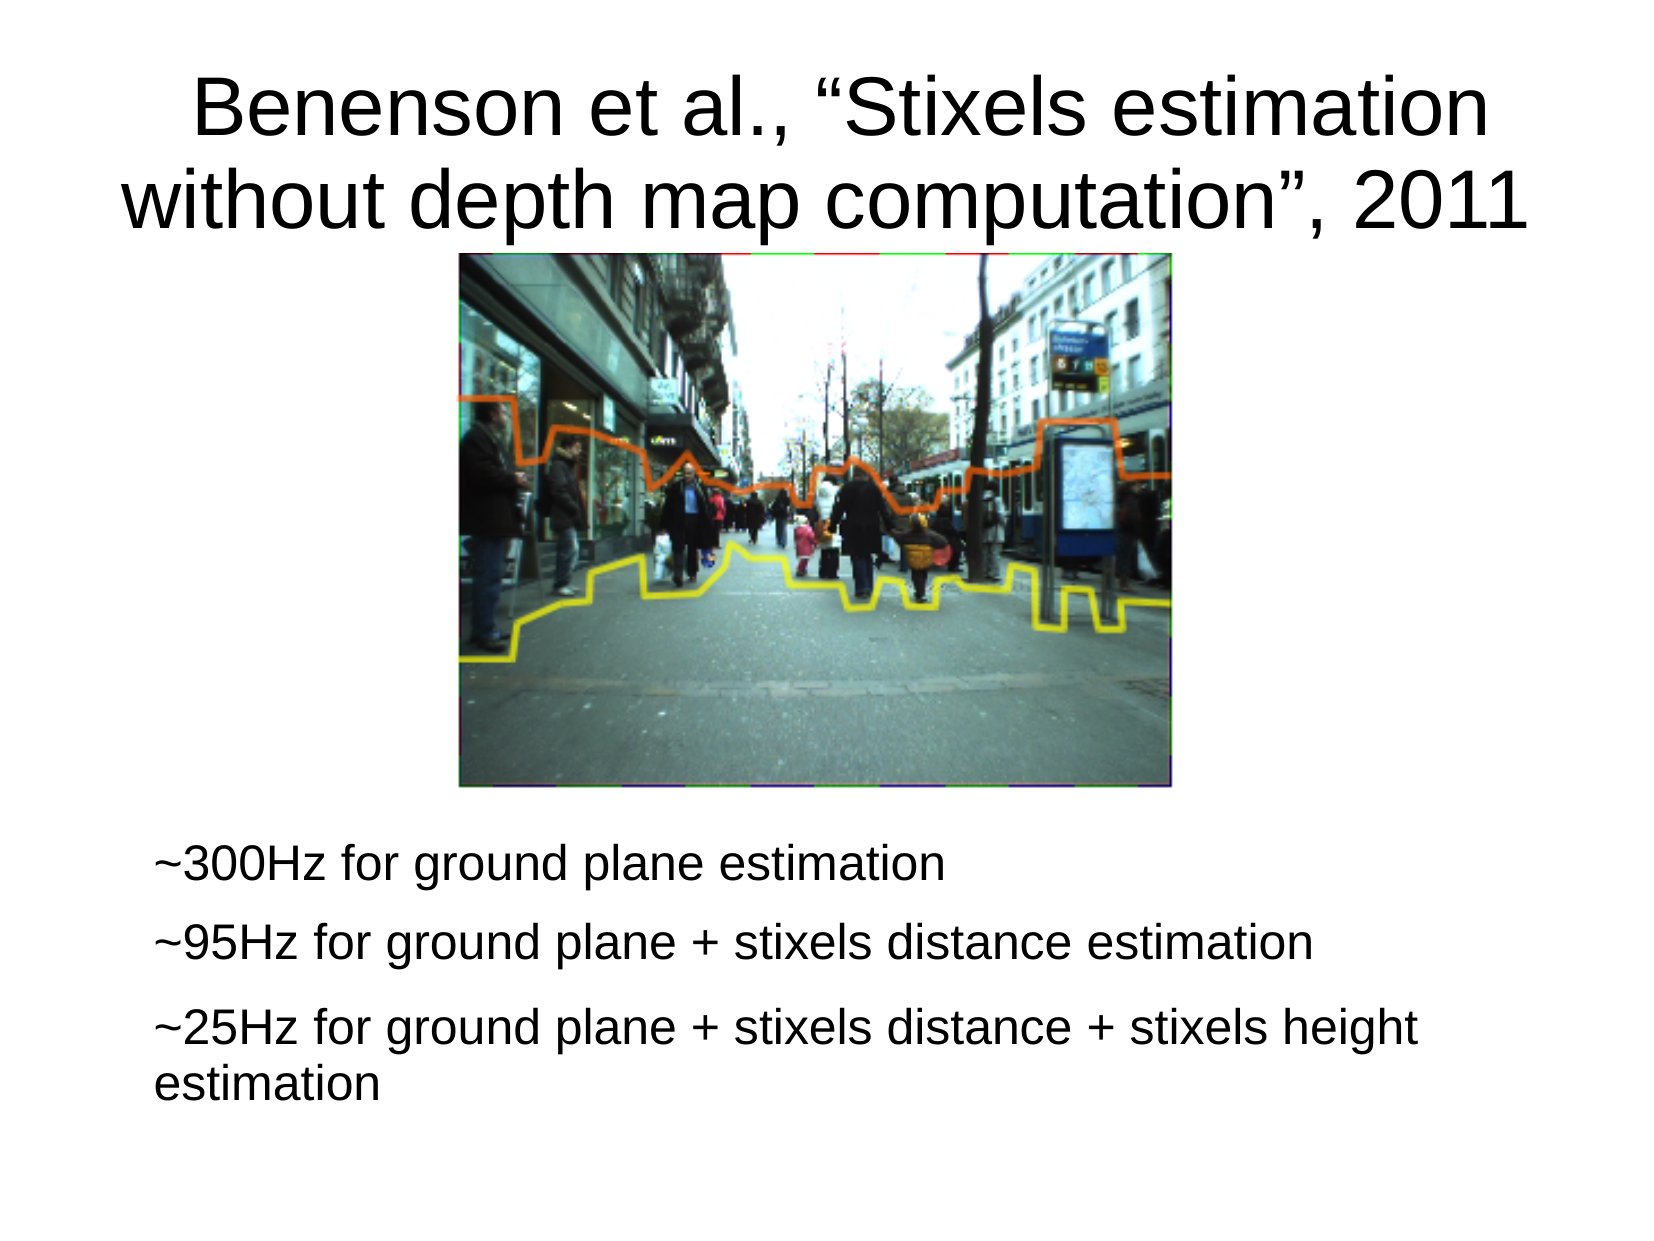

# Benenson et al., “Stixels estimation without depth map computation”, 2011
~300Hz for ground plane estimation
~95Hz for ground plane + stixels distance estimation
~25Hz for ground plane + stixels distance + stixels height estimation